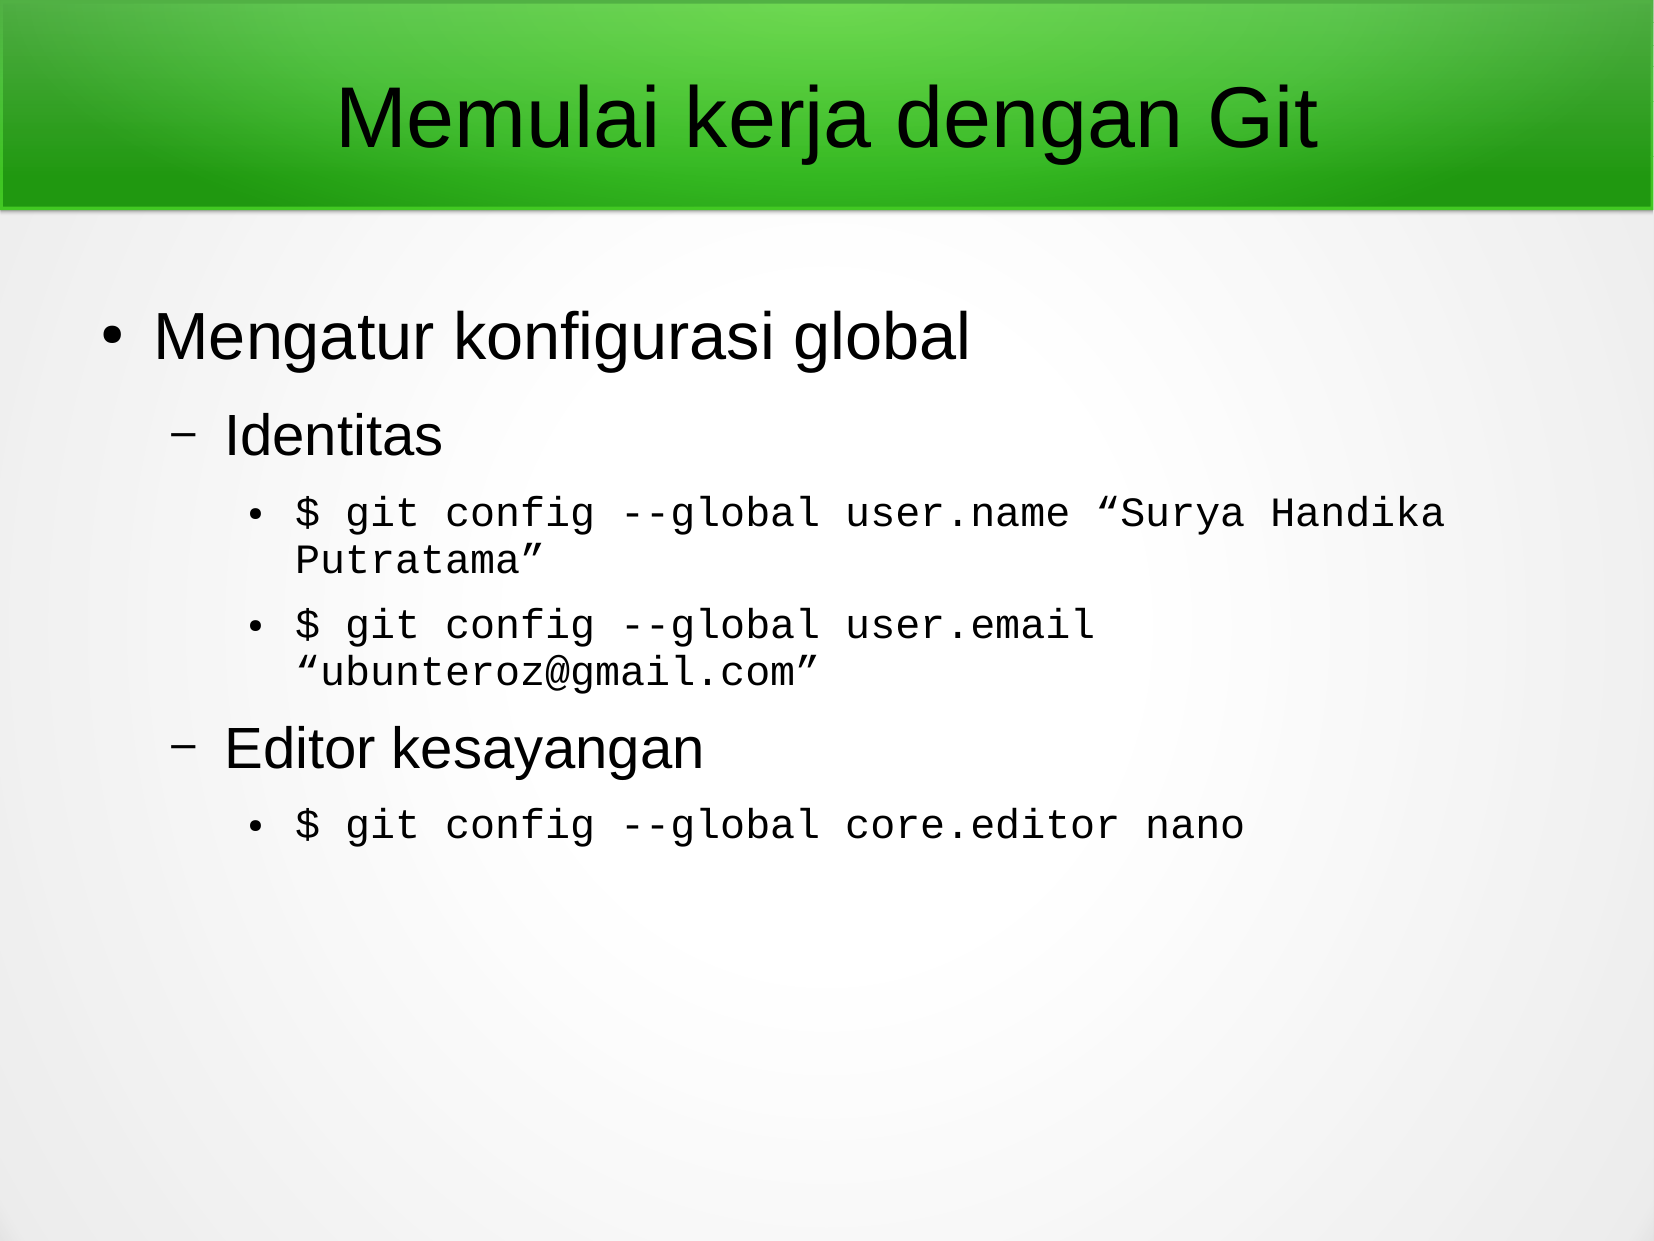

# Memulai kerja dengan Git
Mengatur konfigurasi global
Identitas
$ git config --global user.name “Surya Handika Putratama”
$ git config --global user.email “ubunteroz@gmail.com”
Editor kesayangan
$ git config --global core.editor nano